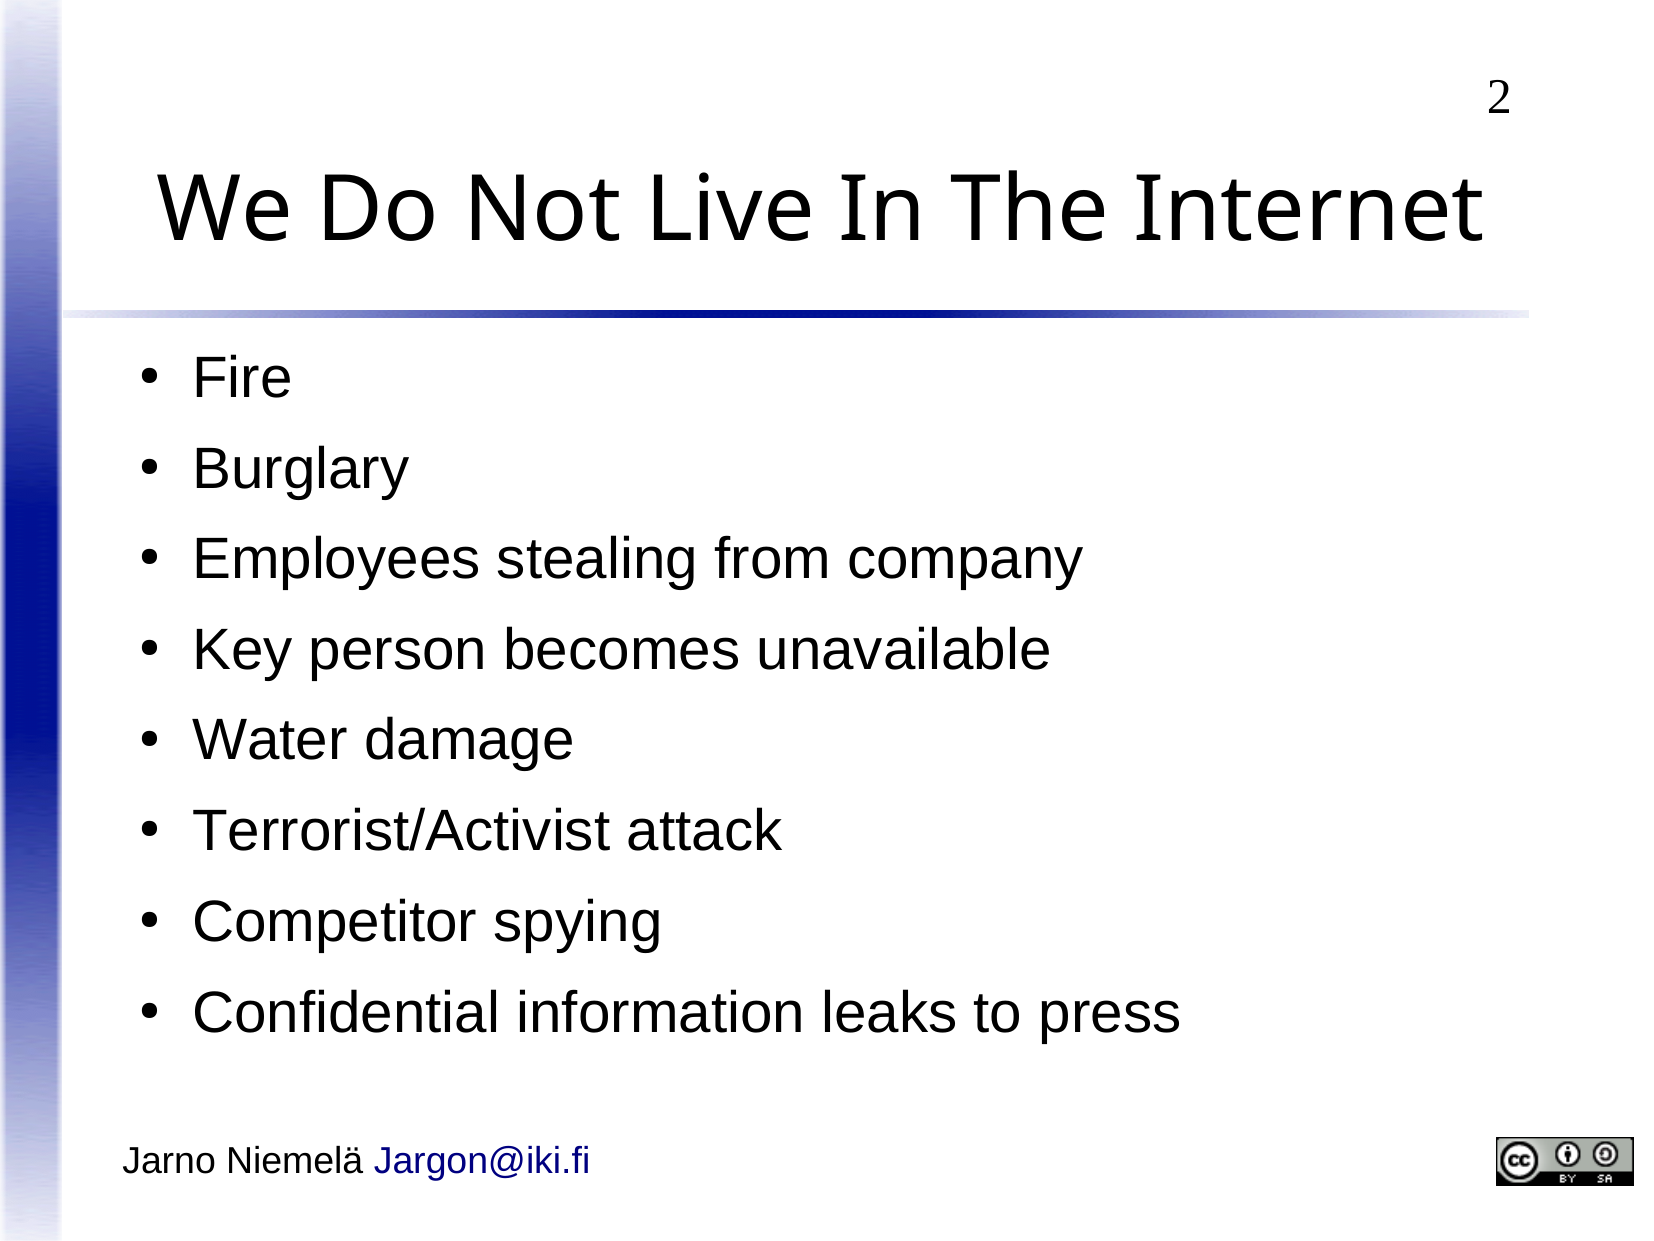

# We Do Not Live In The Internet
Fire
Burglary
Employees stealing from company
Key person becomes unavailable
Water damage
Terrorist/Activist attack
Competitor spying
Confidential information leaks to press